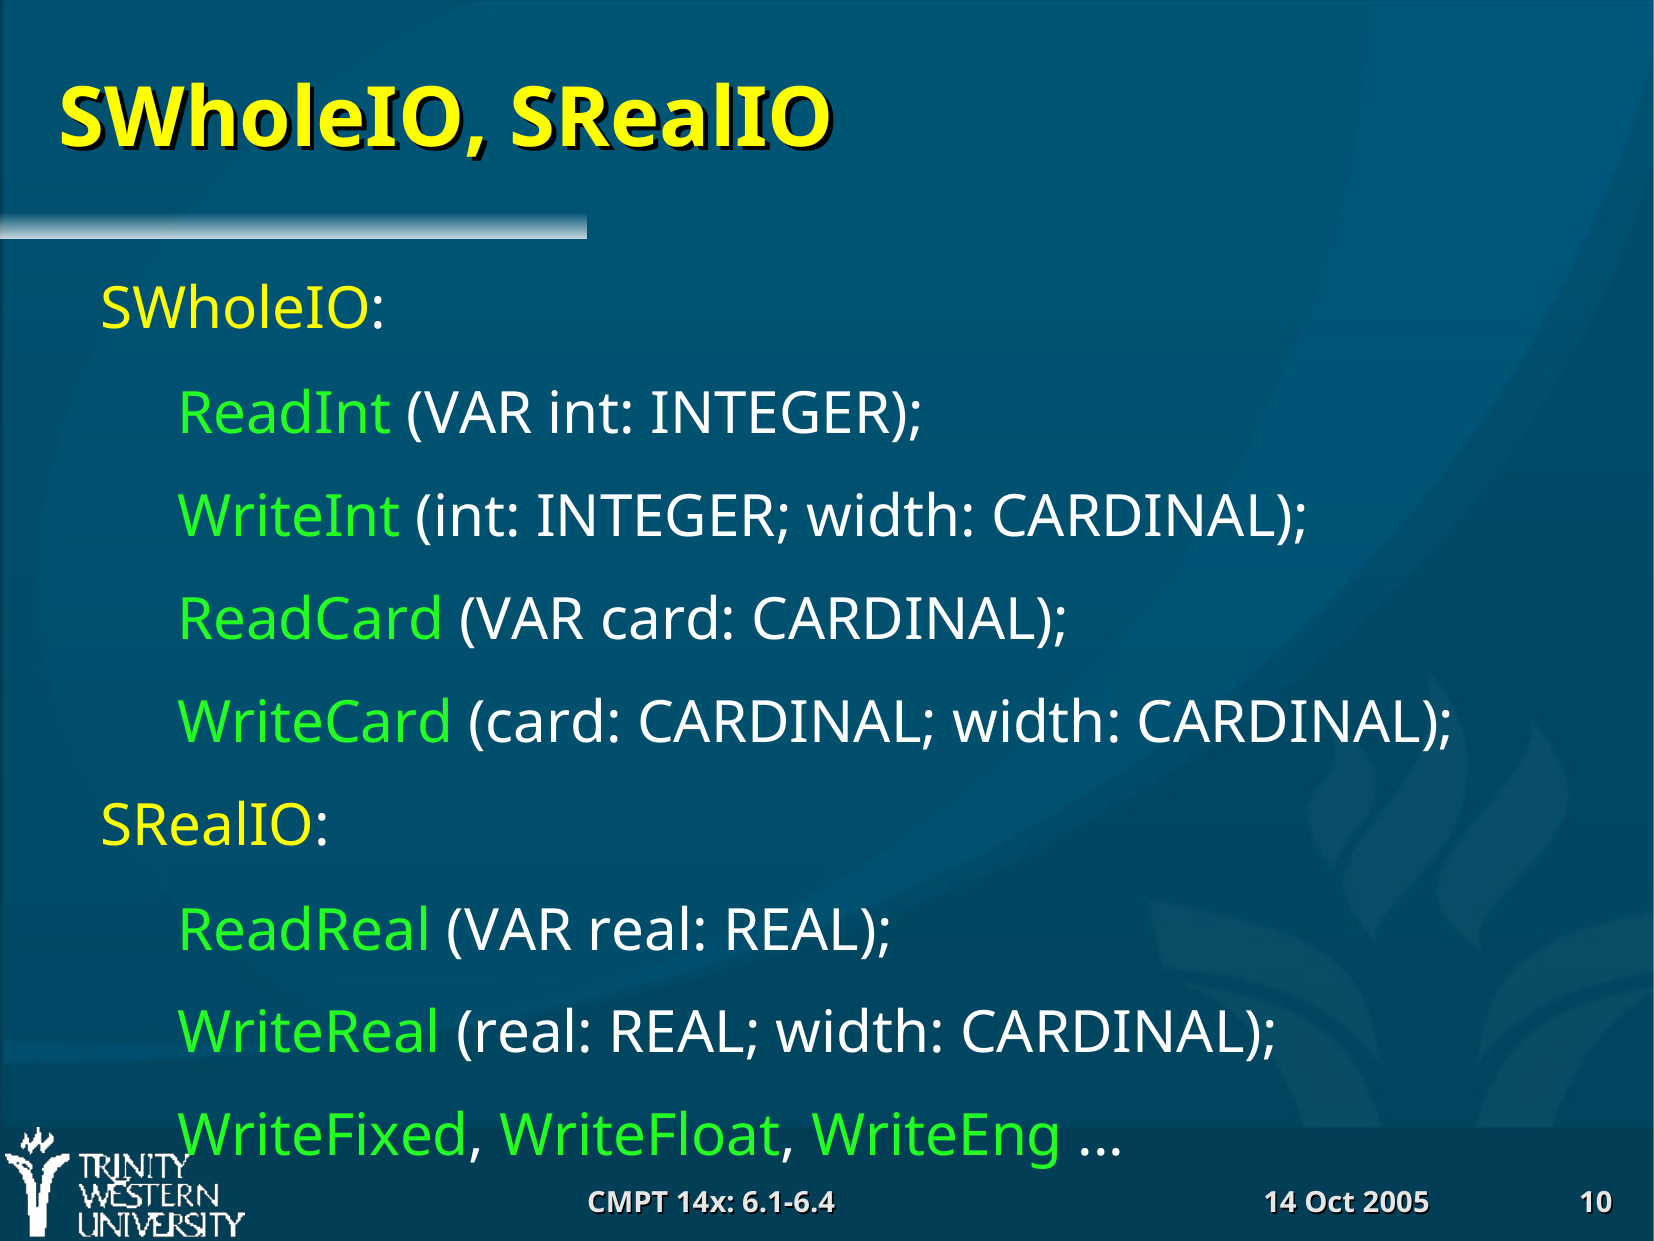

# SWholeIO, SRealIO
SWholeIO:
ReadInt (VAR int: INTEGER);
WriteInt (int: INTEGER; width: CARDINAL);
ReadCard (VAR card: CARDINAL);
WriteCard (card: CARDINAL; width: CARDINAL);
SRealIO:
ReadReal (VAR real: REAL);
WriteReal (real: REAL; width: CARDINAL);
WriteFixed, WriteFloat, WriteEng ...
CMPT 14x: 6.1-6.4
14 Oct 2005
10